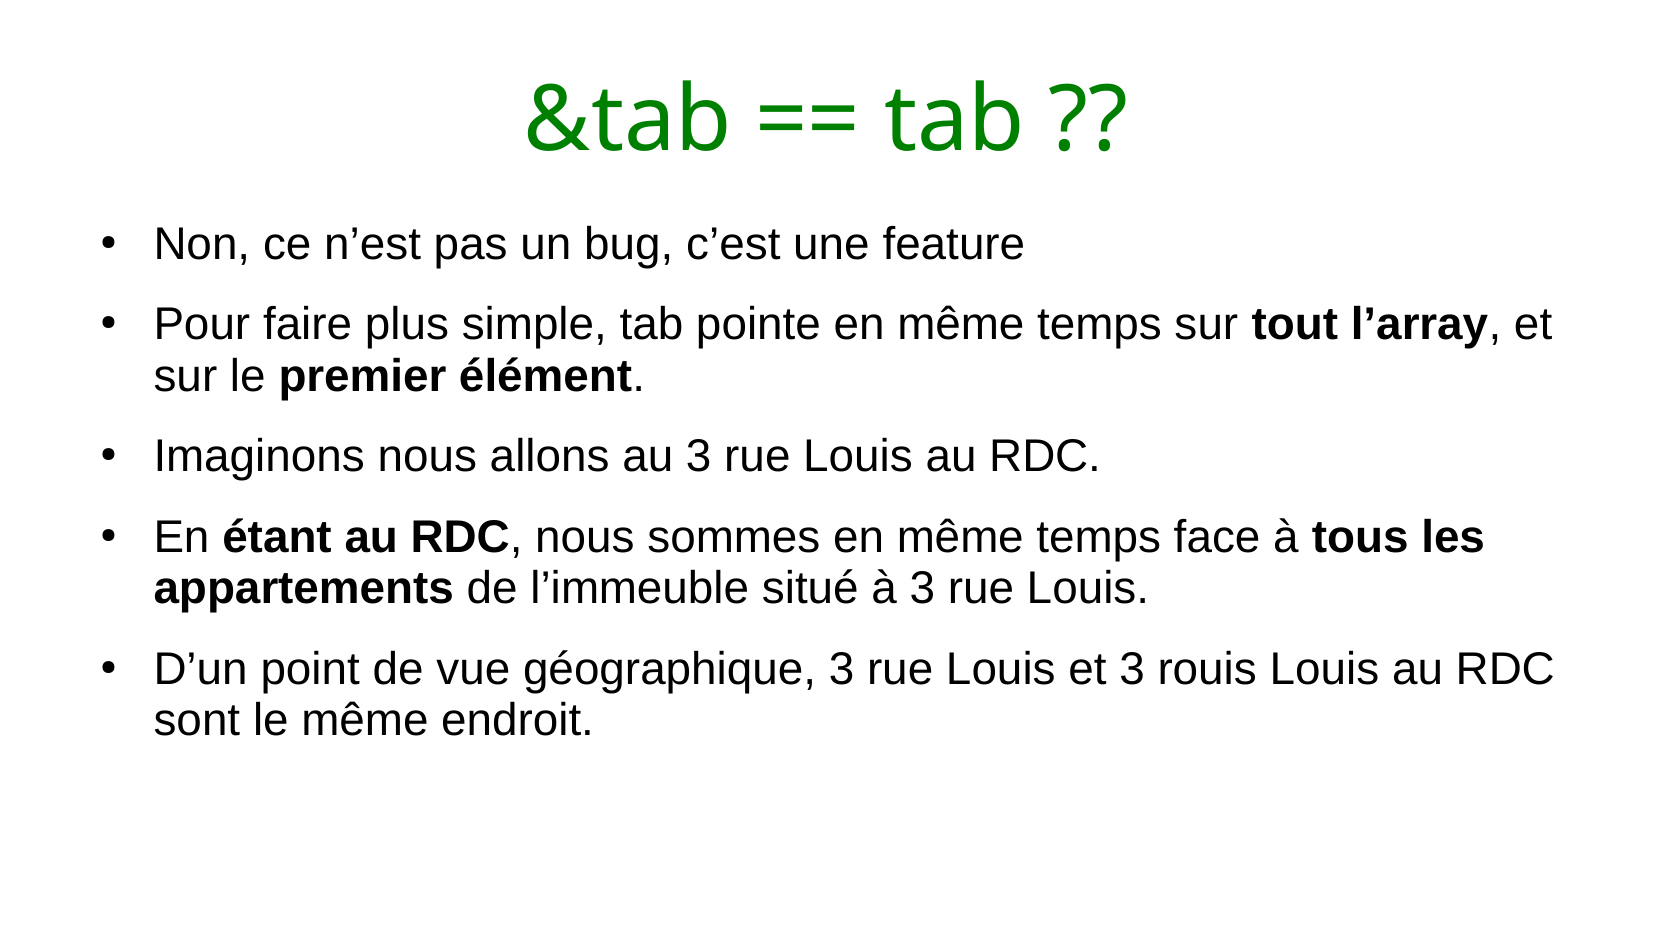

# &tab == tab ??
Non, ce n’est pas un bug, c’est une feature
Pour faire plus simple, tab pointe en même temps sur tout l’array, et sur le premier élément.
Imaginons nous allons au 3 rue Louis au RDC.
En étant au RDC, nous sommes en même temps face à tous les appartements de l’immeuble situé à 3 rue Louis.
D’un point de vue géographique, 3 rue Louis et 3 rouis Louis au RDC sont le même endroit.